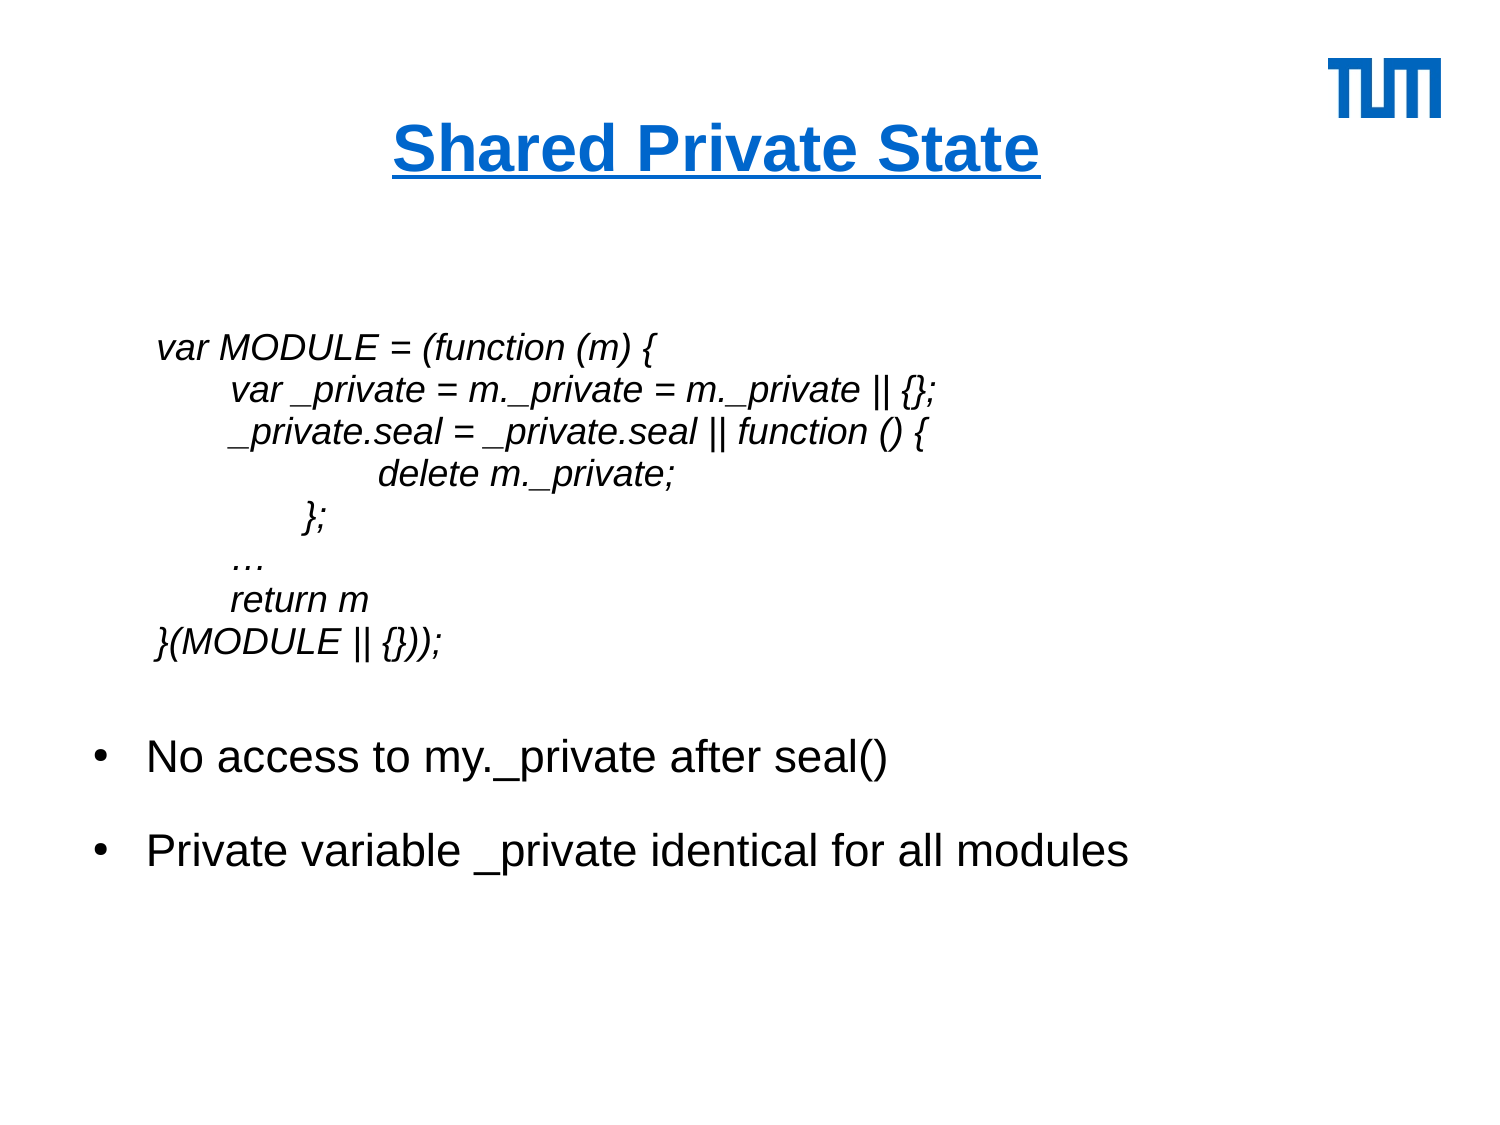

# Shared Private State
No access to my._private after seal()
Private variable _private identical for all modules
var MODULE = (function (m) {
	var _private = m._private = m._private || {};
	_private.seal = _private.seal || function () {
			delete m._private;
		};
	…
	return m
}(MODULE || {}));